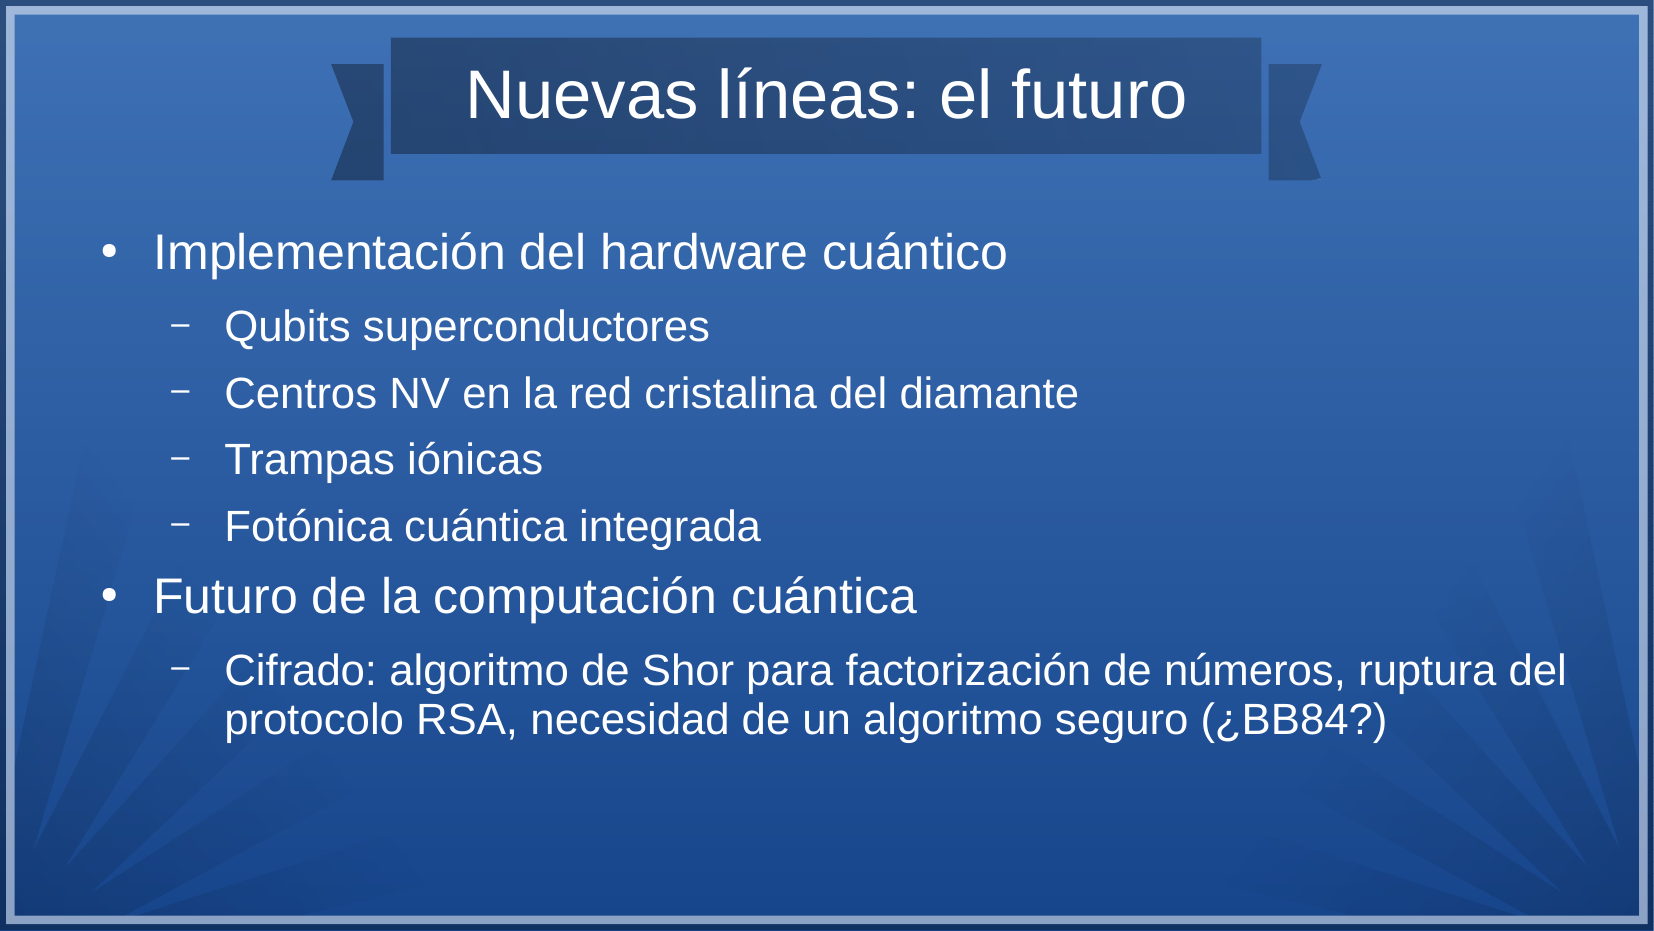

# Nuevas líneas: el futuro
Implementación del hardware cuántico
Qubits superconductores
Centros NV en la red cristalina del diamante
Trampas iónicas
Fotónica cuántica integrada
Futuro de la computación cuántica
Cifrado: algoritmo de Shor para factorización de números, ruptura del protocolo RSA, necesidad de un algoritmo seguro (¿BB84?)